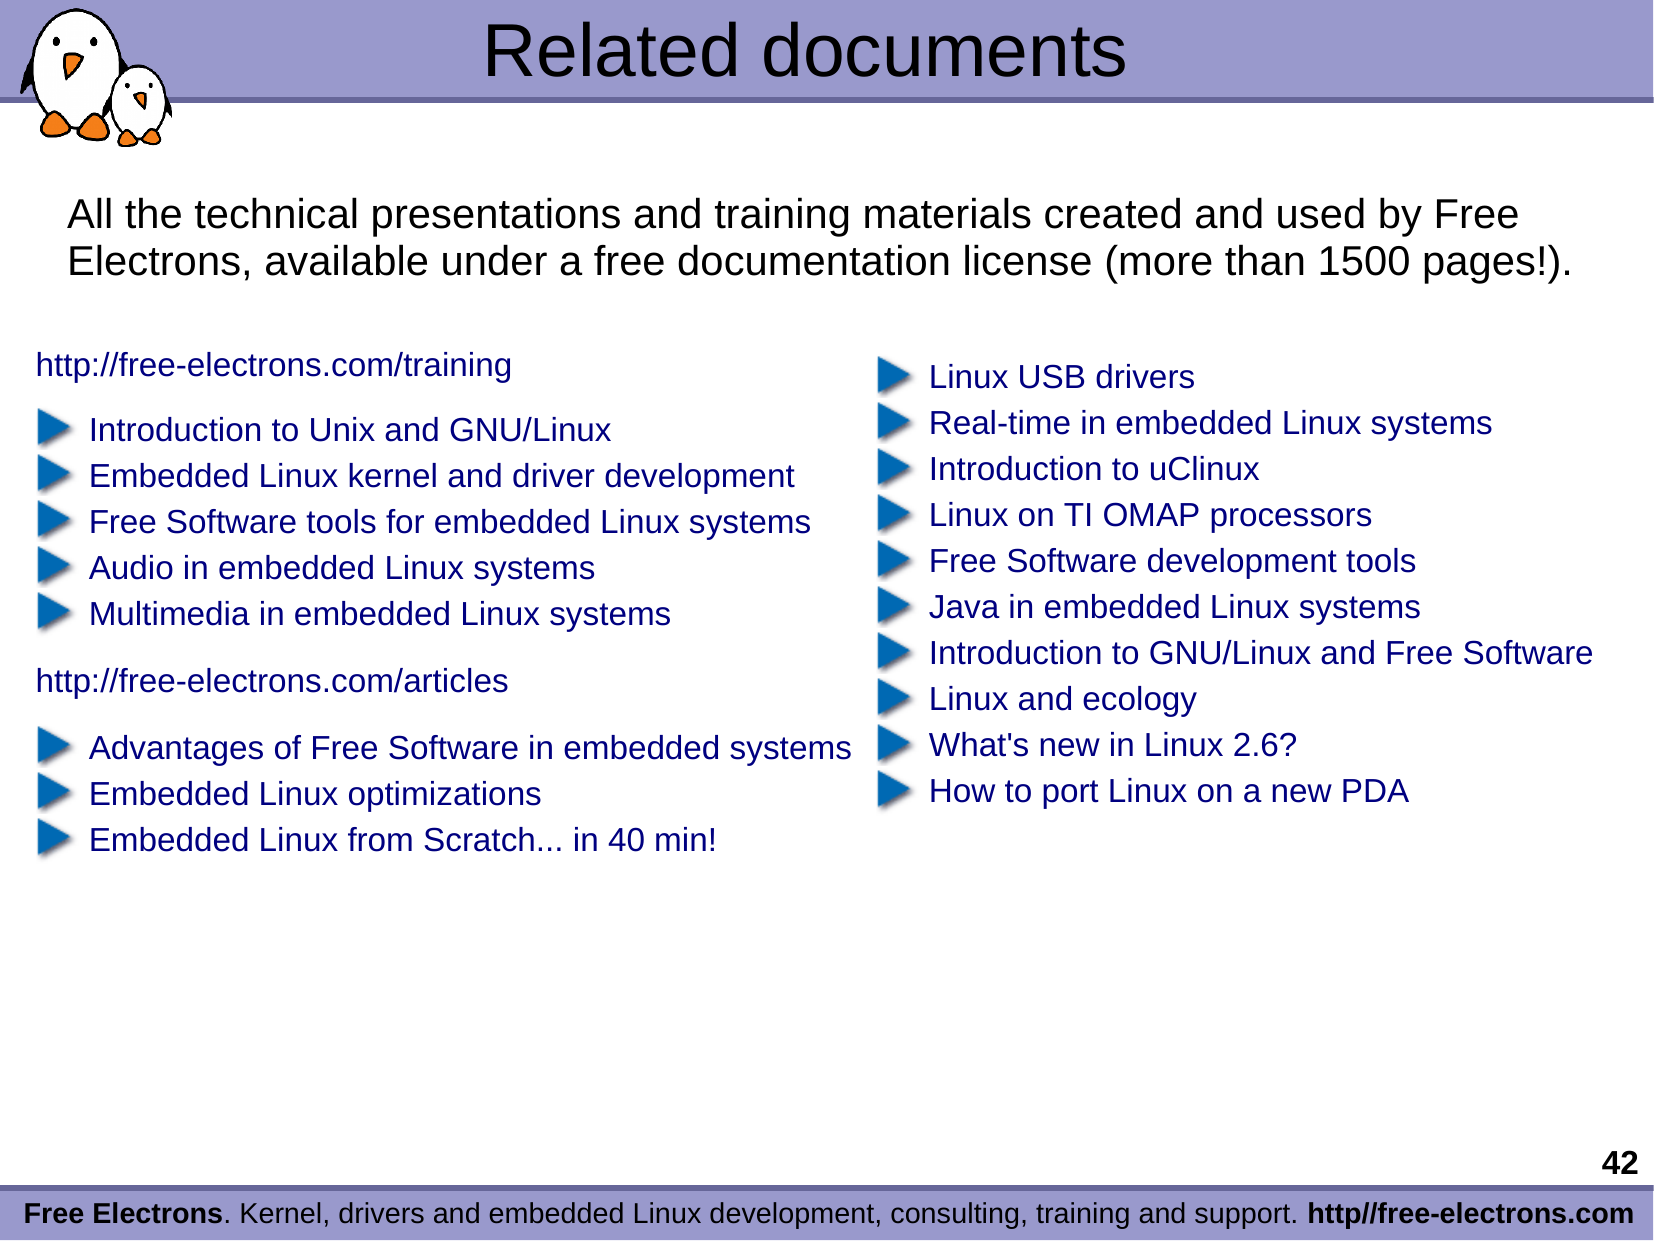

# Related documents
All the technical presentations and training materials created and used by Free Electrons, available under a free documentation license (more than 1500 pages!).
http://free-electrons.com/training
Introduction to Unix and GNU/Linux
Embedded Linux kernel and driver development
Free Software tools for embedded Linux systems
Audio in embedded Linux systems
Multimedia in embedded Linux systems
http://free-electrons.com/articles
Advantages of Free Software in embedded systems
Embedded Linux optimizations
Embedded Linux from Scratch... in 40 min!
Linux USB drivers
Real-time in embedded Linux systems
Introduction to uClinux
Linux on TI OMAP processors
Free Software development tools
Java in embedded Linux systems
Introduction to GNU/Linux and Free Software
Linux and ecology
What's new in Linux 2.6?
How to port Linux on a new PDA